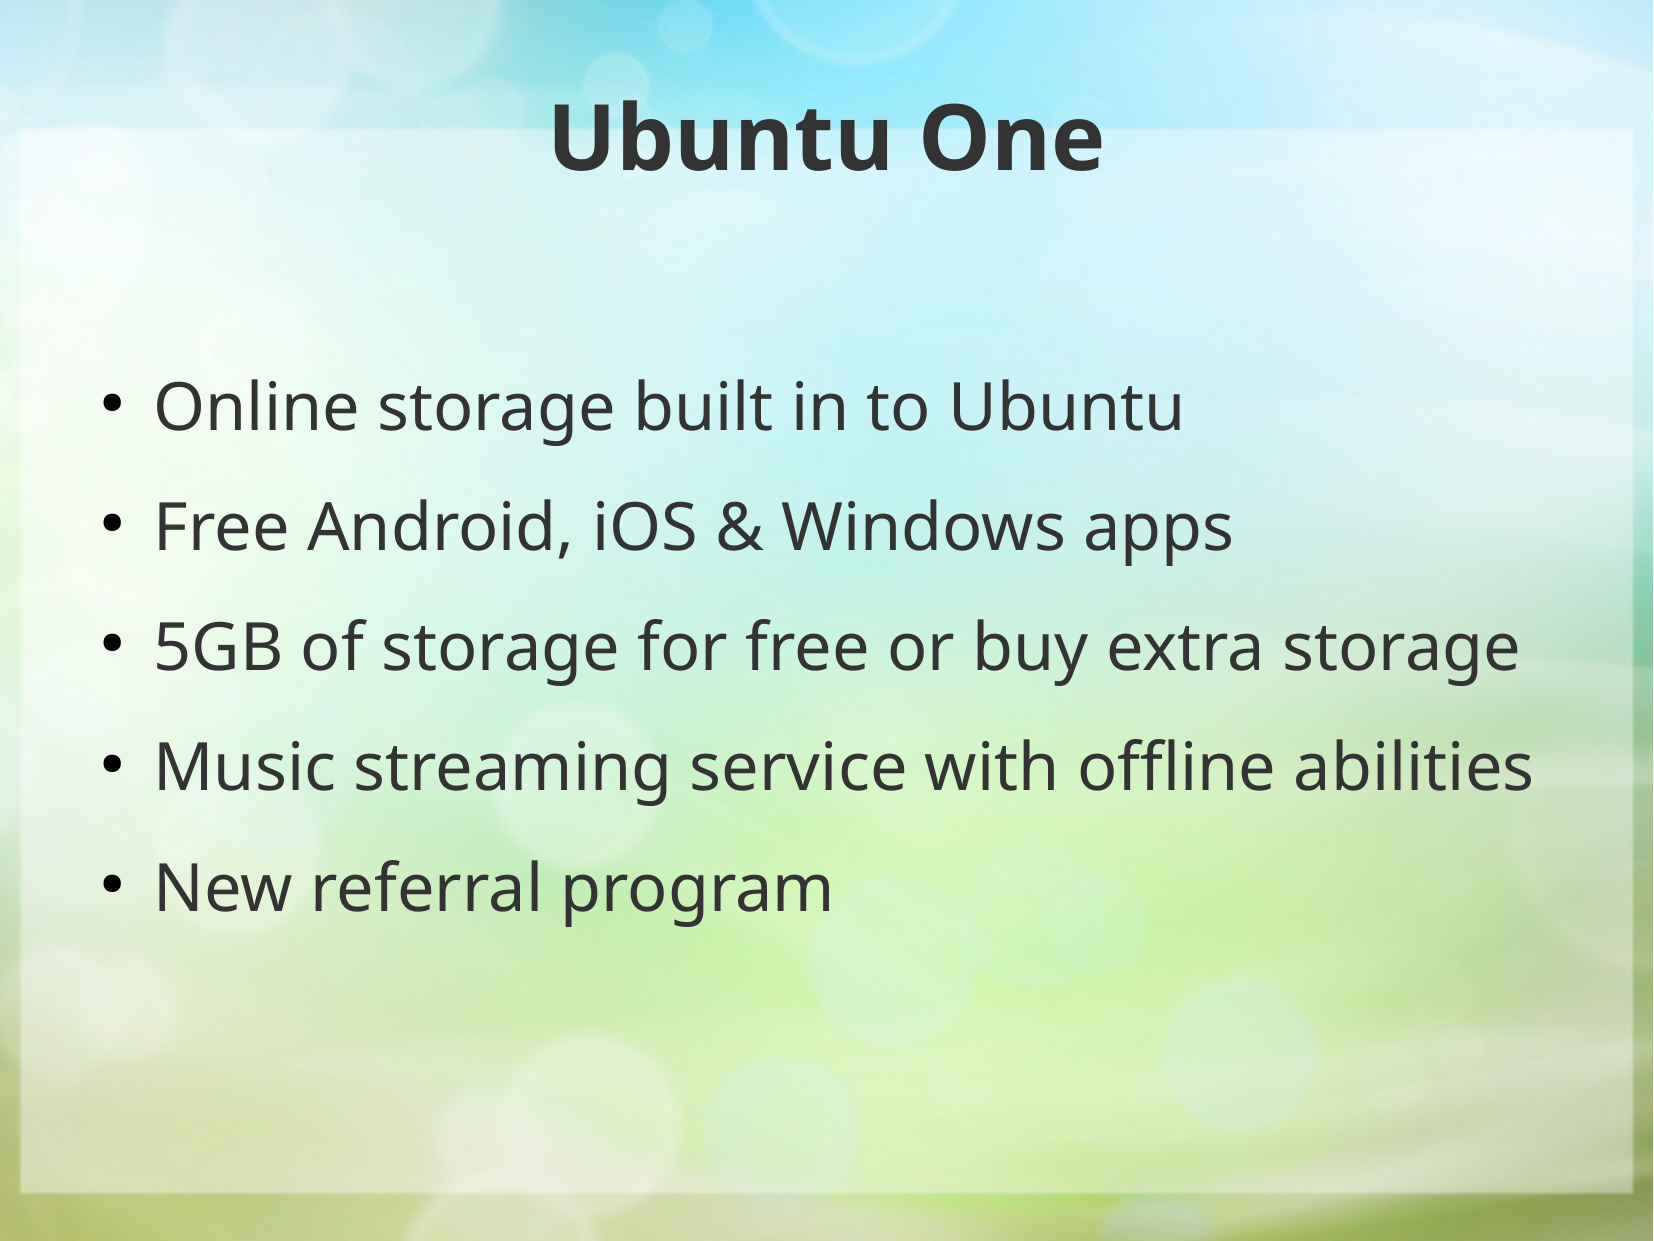

# Ubuntu One
Online storage built in to Ubuntu
Free Android, iOS & Windows apps
5GB of storage for free or buy extra storage
Music streaming service with offline abilities
New referral program